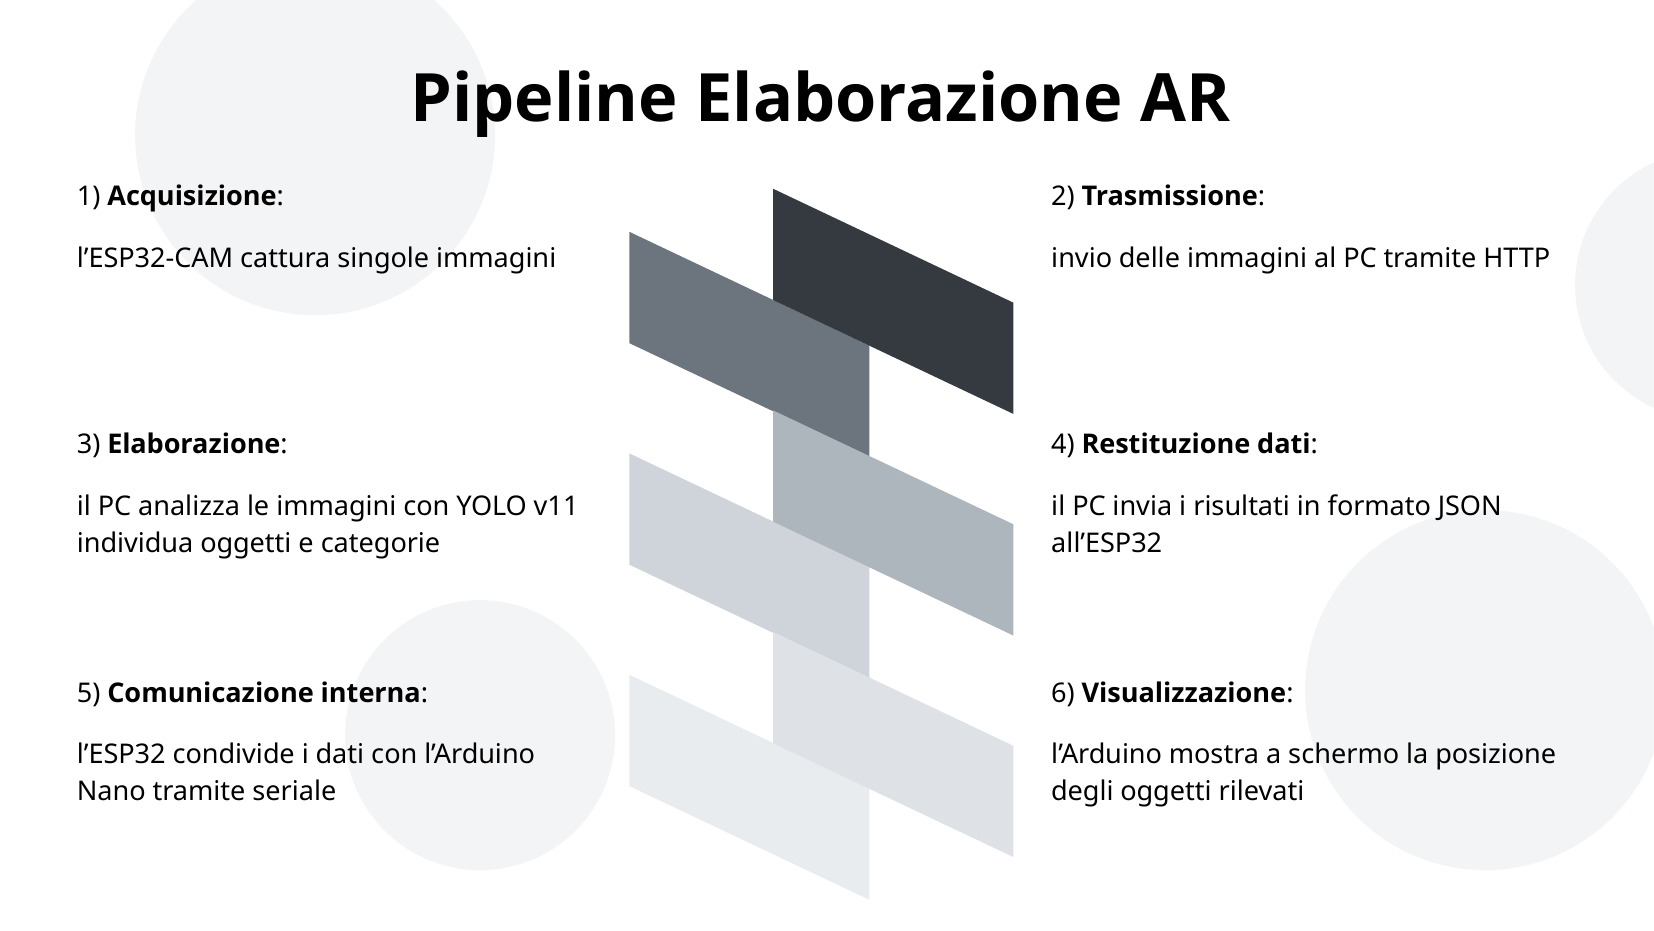

# Pipeline Elaborazione AR
1) Acquisizione:
l’ESP32-CAM cattura singole immagini
2) Trasmissione:
invio delle immagini al PC tramite HTTP
3) Elaborazione:
il PC analizza le immagini con YOLO v11 individua oggetti e categorie
4) Restituzione dati:
il PC invia i risultati in formato JSON all’ESP32
5) Comunicazione interna:
l’ESP32 condivide i dati con l’Arduino Nano tramite seriale
6) Visualizzazione:
l’Arduino mostra a schermo la posizione degli oggetti rilevati